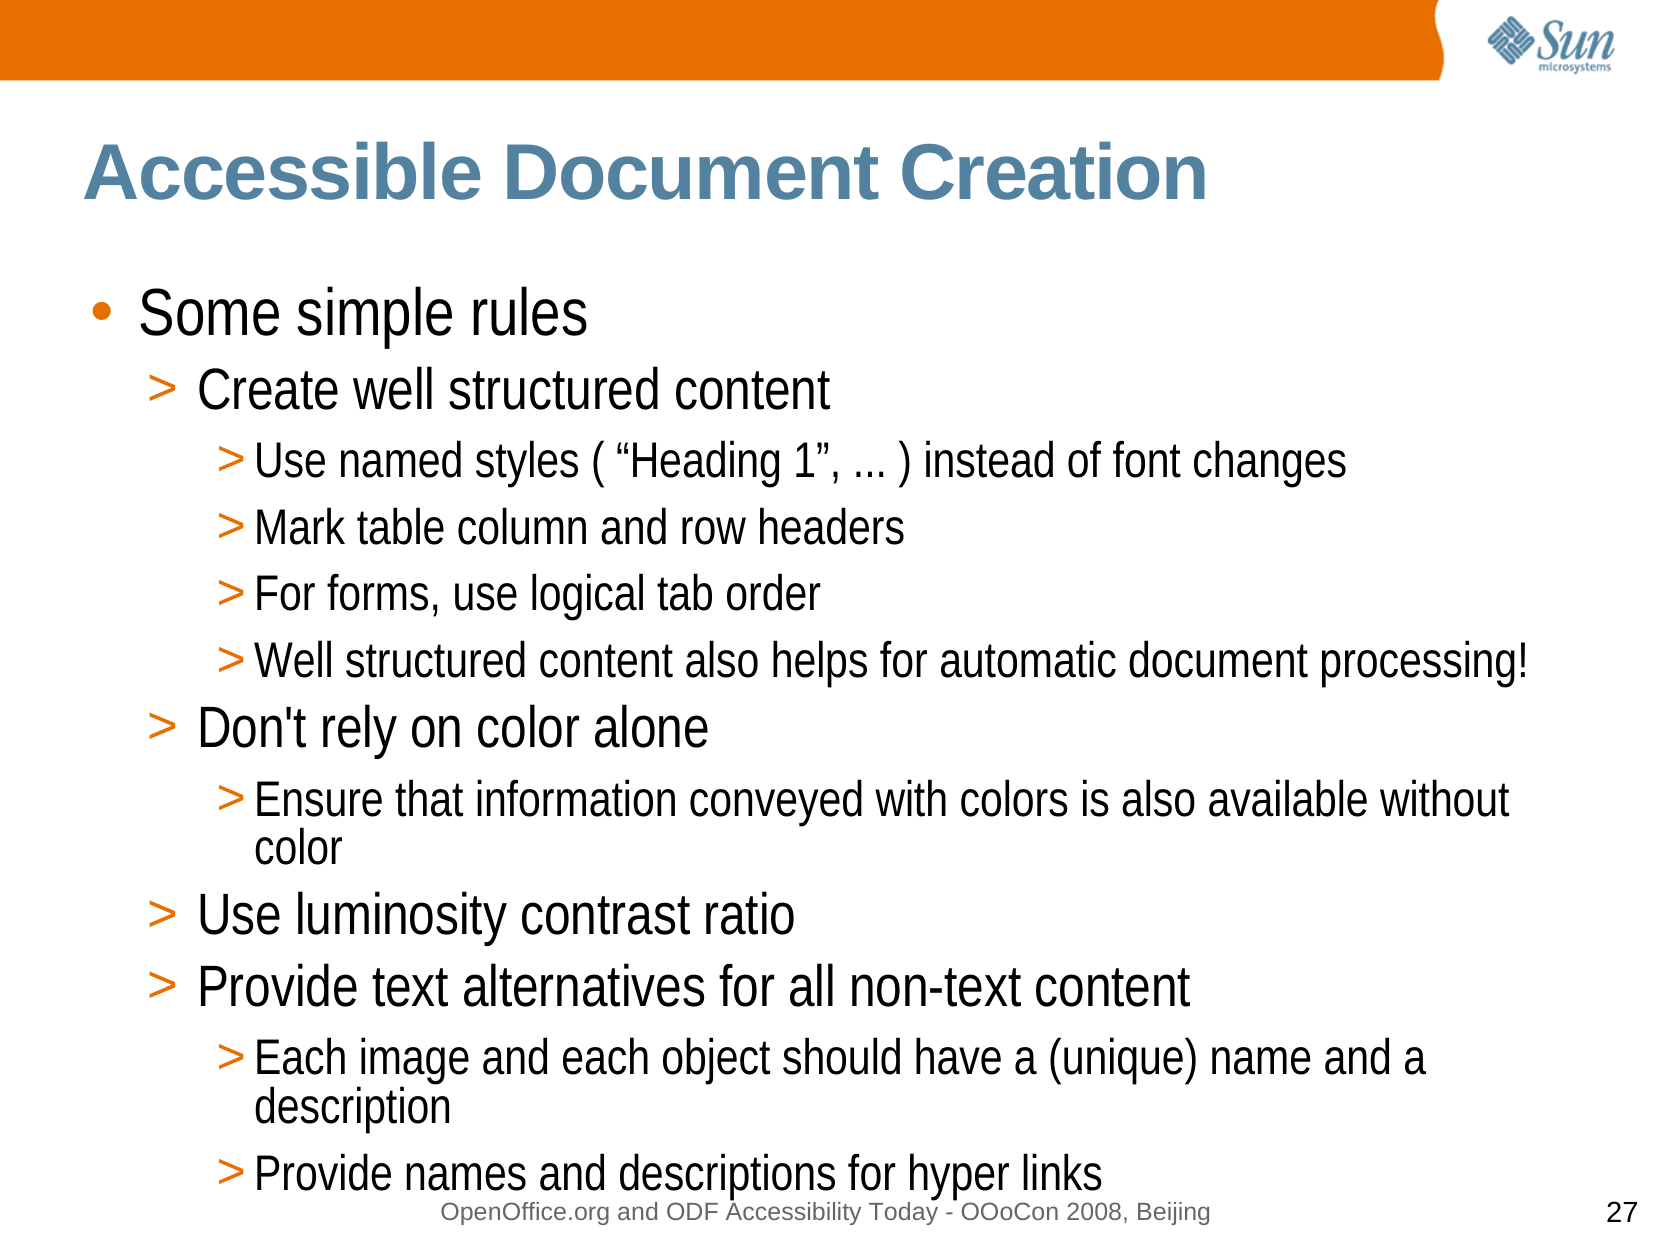

# Accessible Document Creation
Some simple rules
Create well structured content
Use named styles ( “Heading 1”, ... ) instead of font changes
Mark table column and row headers
For forms, use logical tab order
Well structured content also helps for automatic document processing!
Don't rely on color alone
Ensure that information conveyed with colors is also available without color
Use luminosity contrast ratio
Provide text alternatives for all non-text content
Each image and each object should have a (unique) name and a description
Provide names and descriptions for hyper links